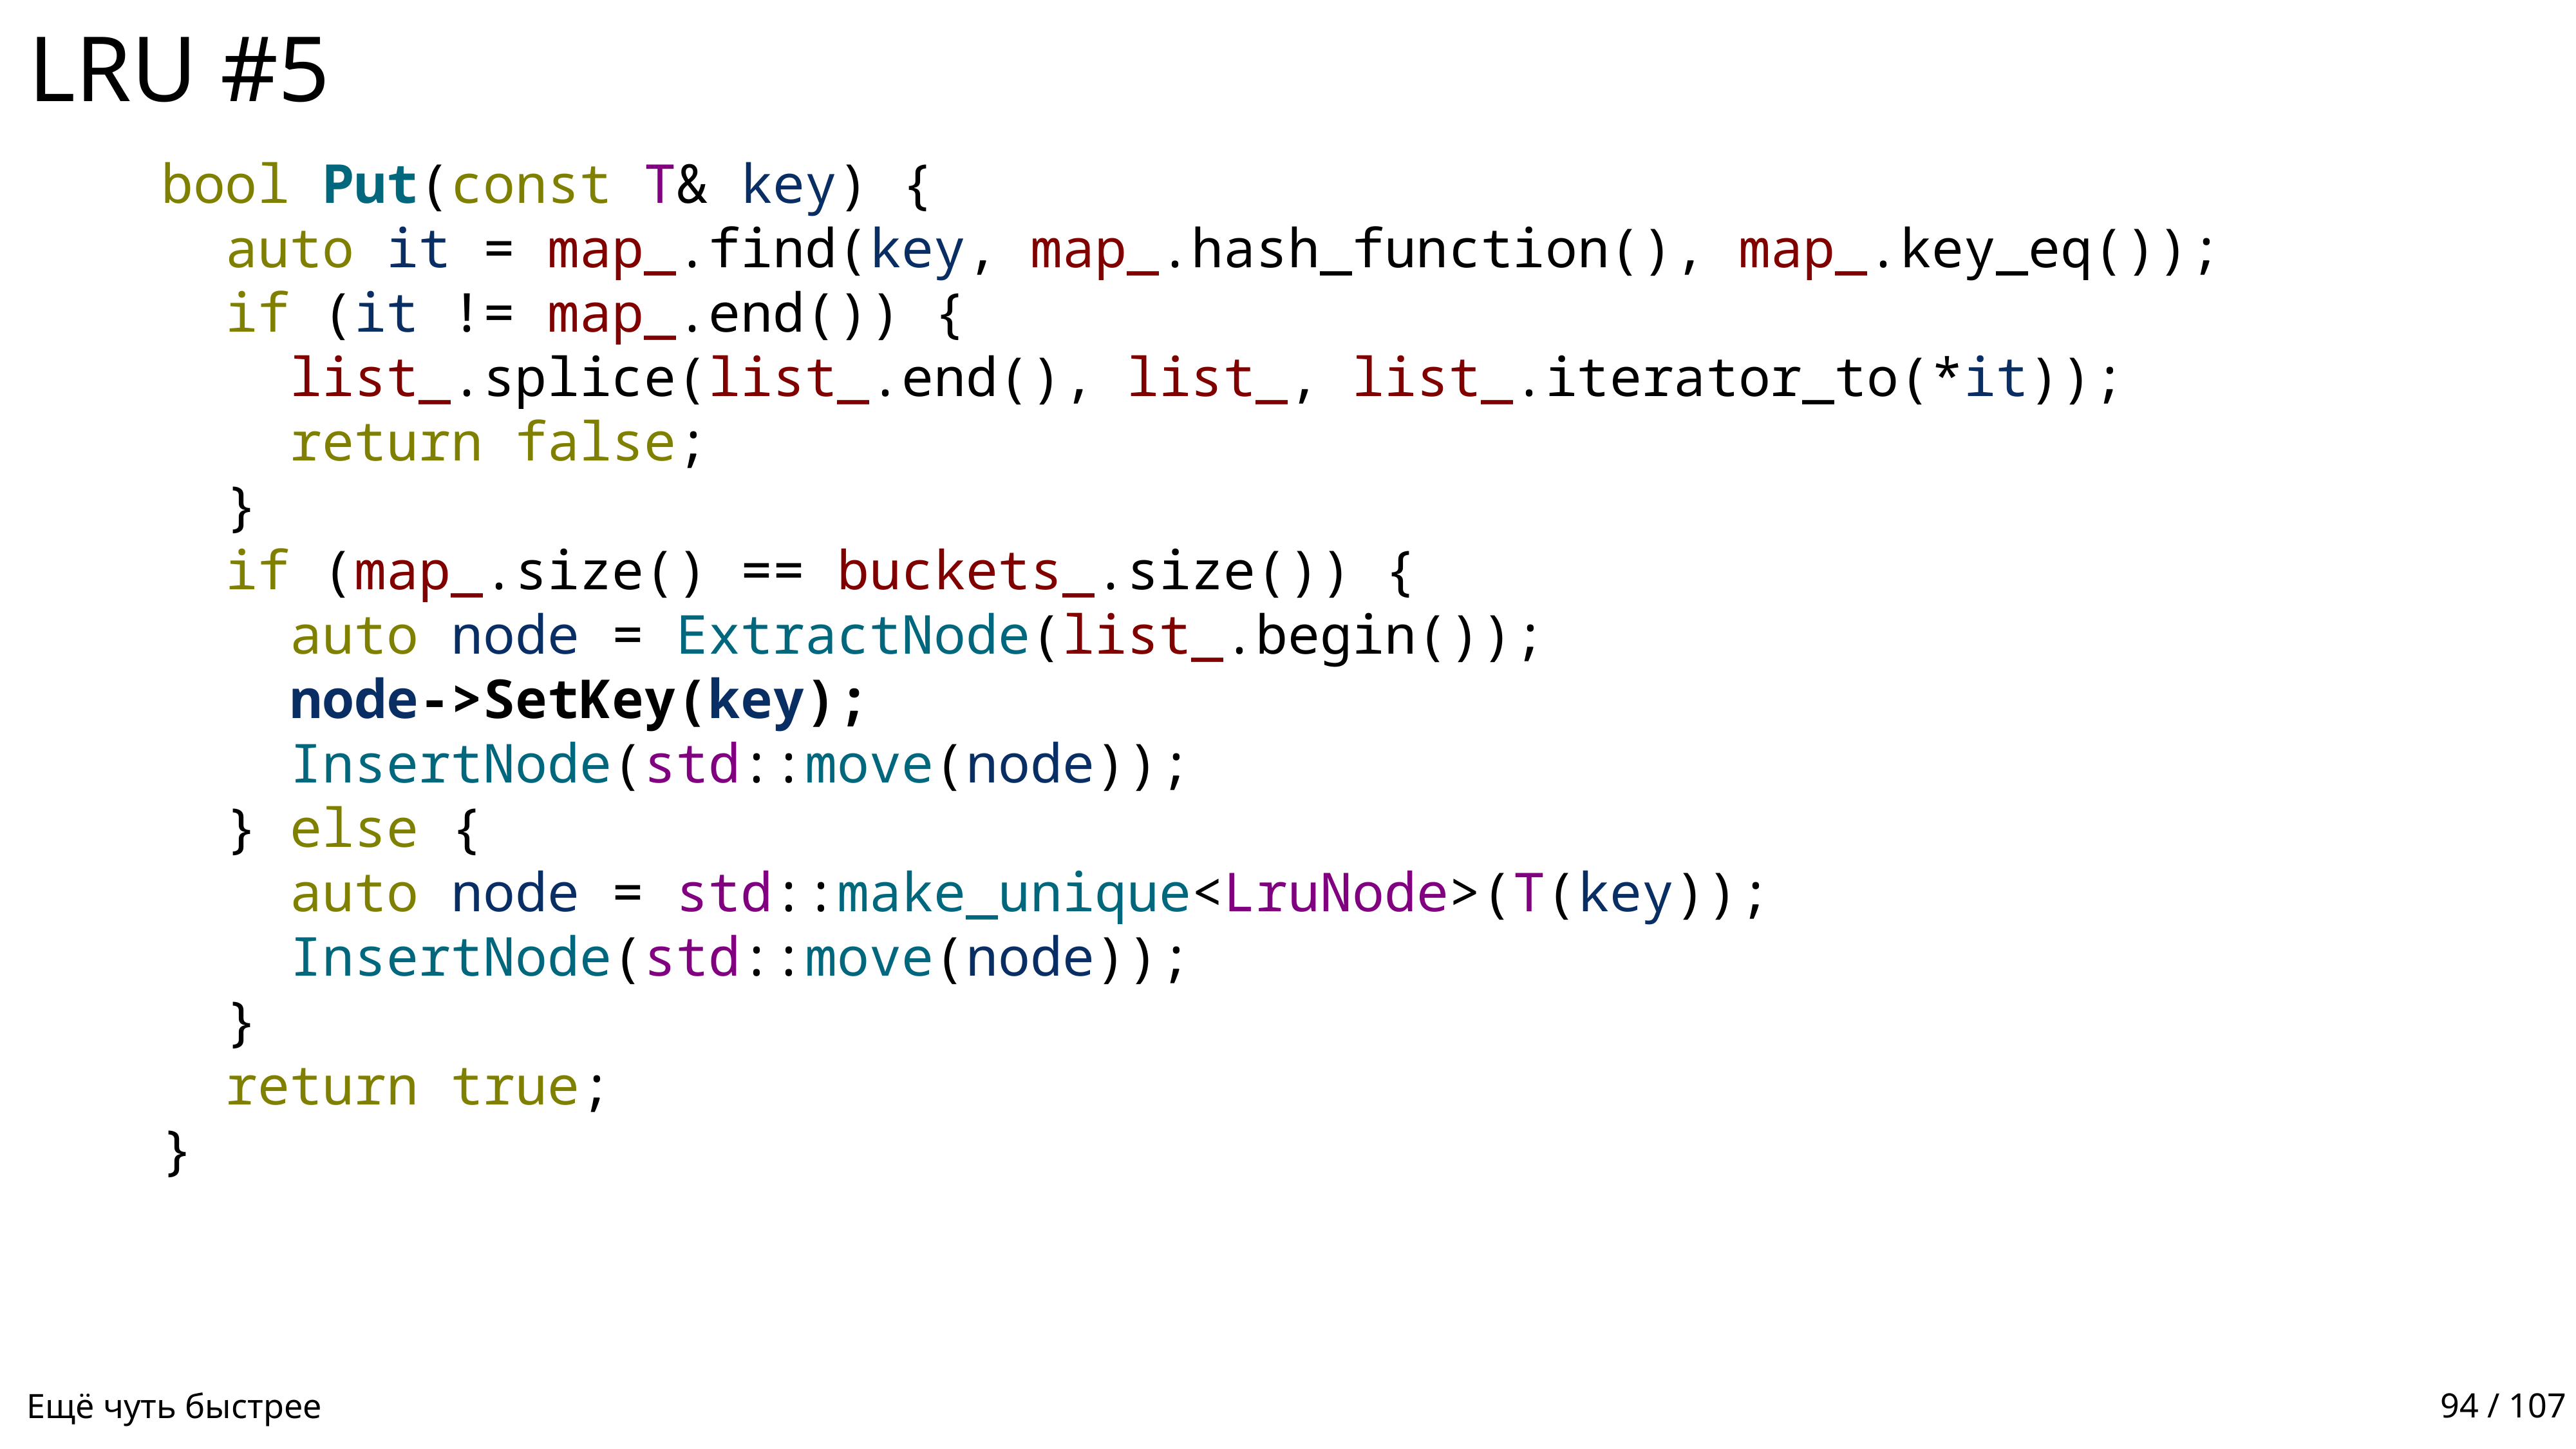

# LRU #5
 bool Put(const T& key) {
 auto it = map_.find(key, map_.hash_function(), map_.key_eq());
 if (it != map_.end()) {
 list_.splice(list_.end(), list_, list_.iterator_to(*it));
 return false;
 }
 if (map_.size() == buckets_.size()) {
 auto node = ExtractNode(list_.begin());
 node->SetKey(key);
 InsertNode(std::move(node));
 } else {
 auto node = std::make_unique<LruNode>(T(key));
 InsertNode(std::move(node));
 }
 return true;
 }
Ещё чуть быстрее